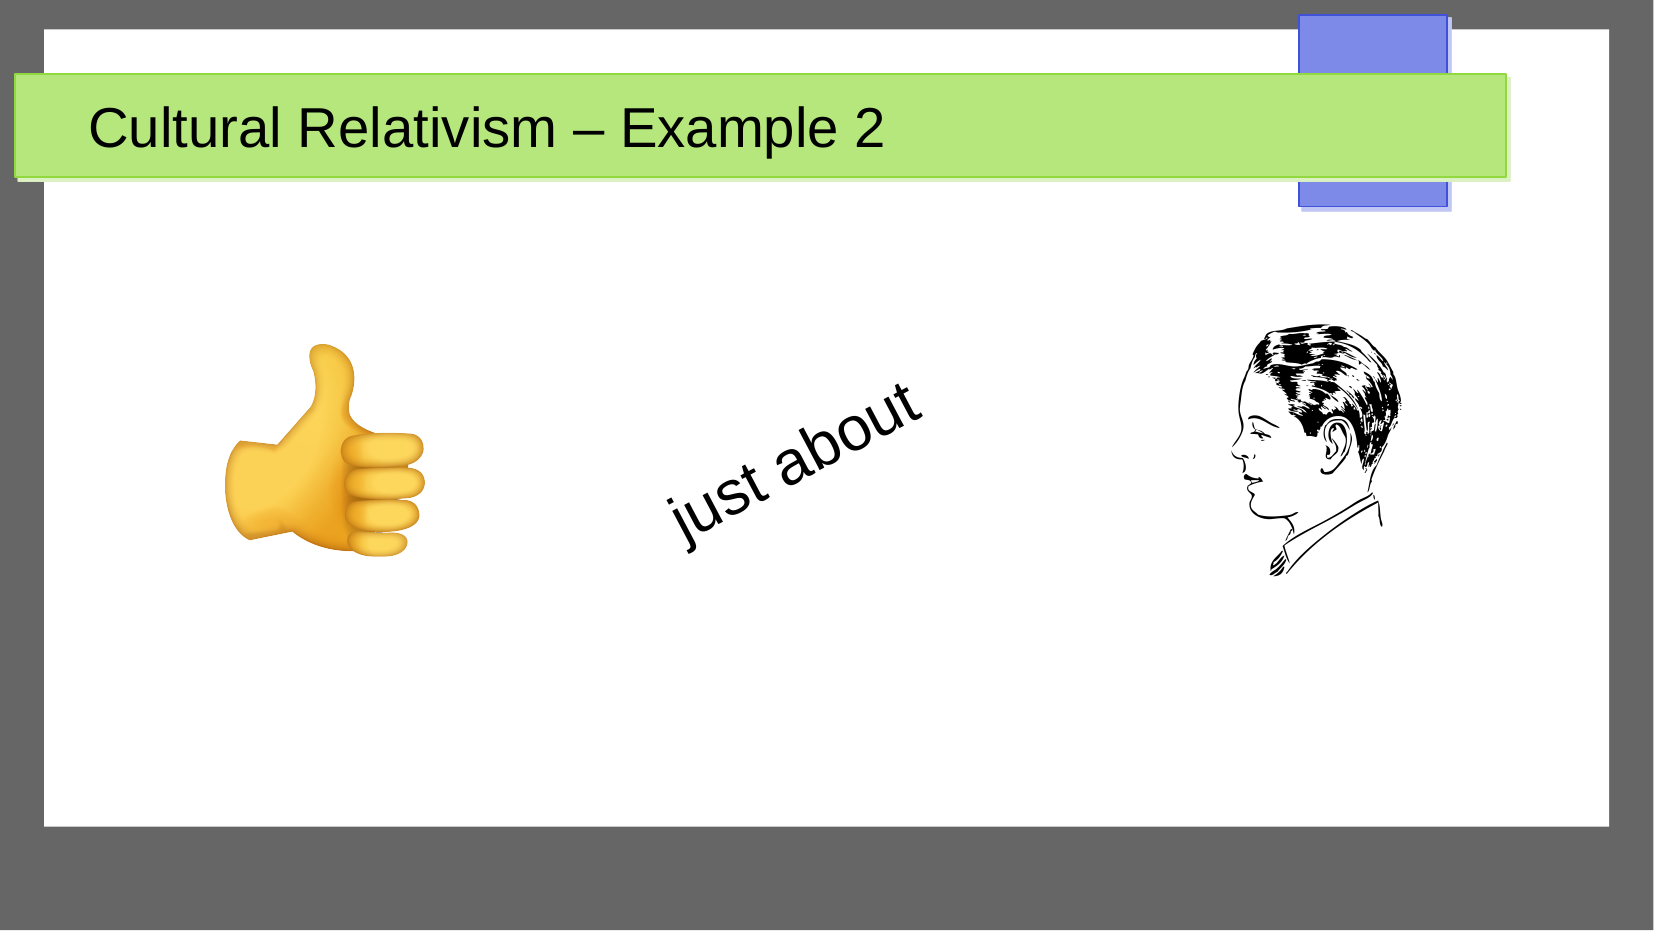

Cultural Relativism – Example 2
just about